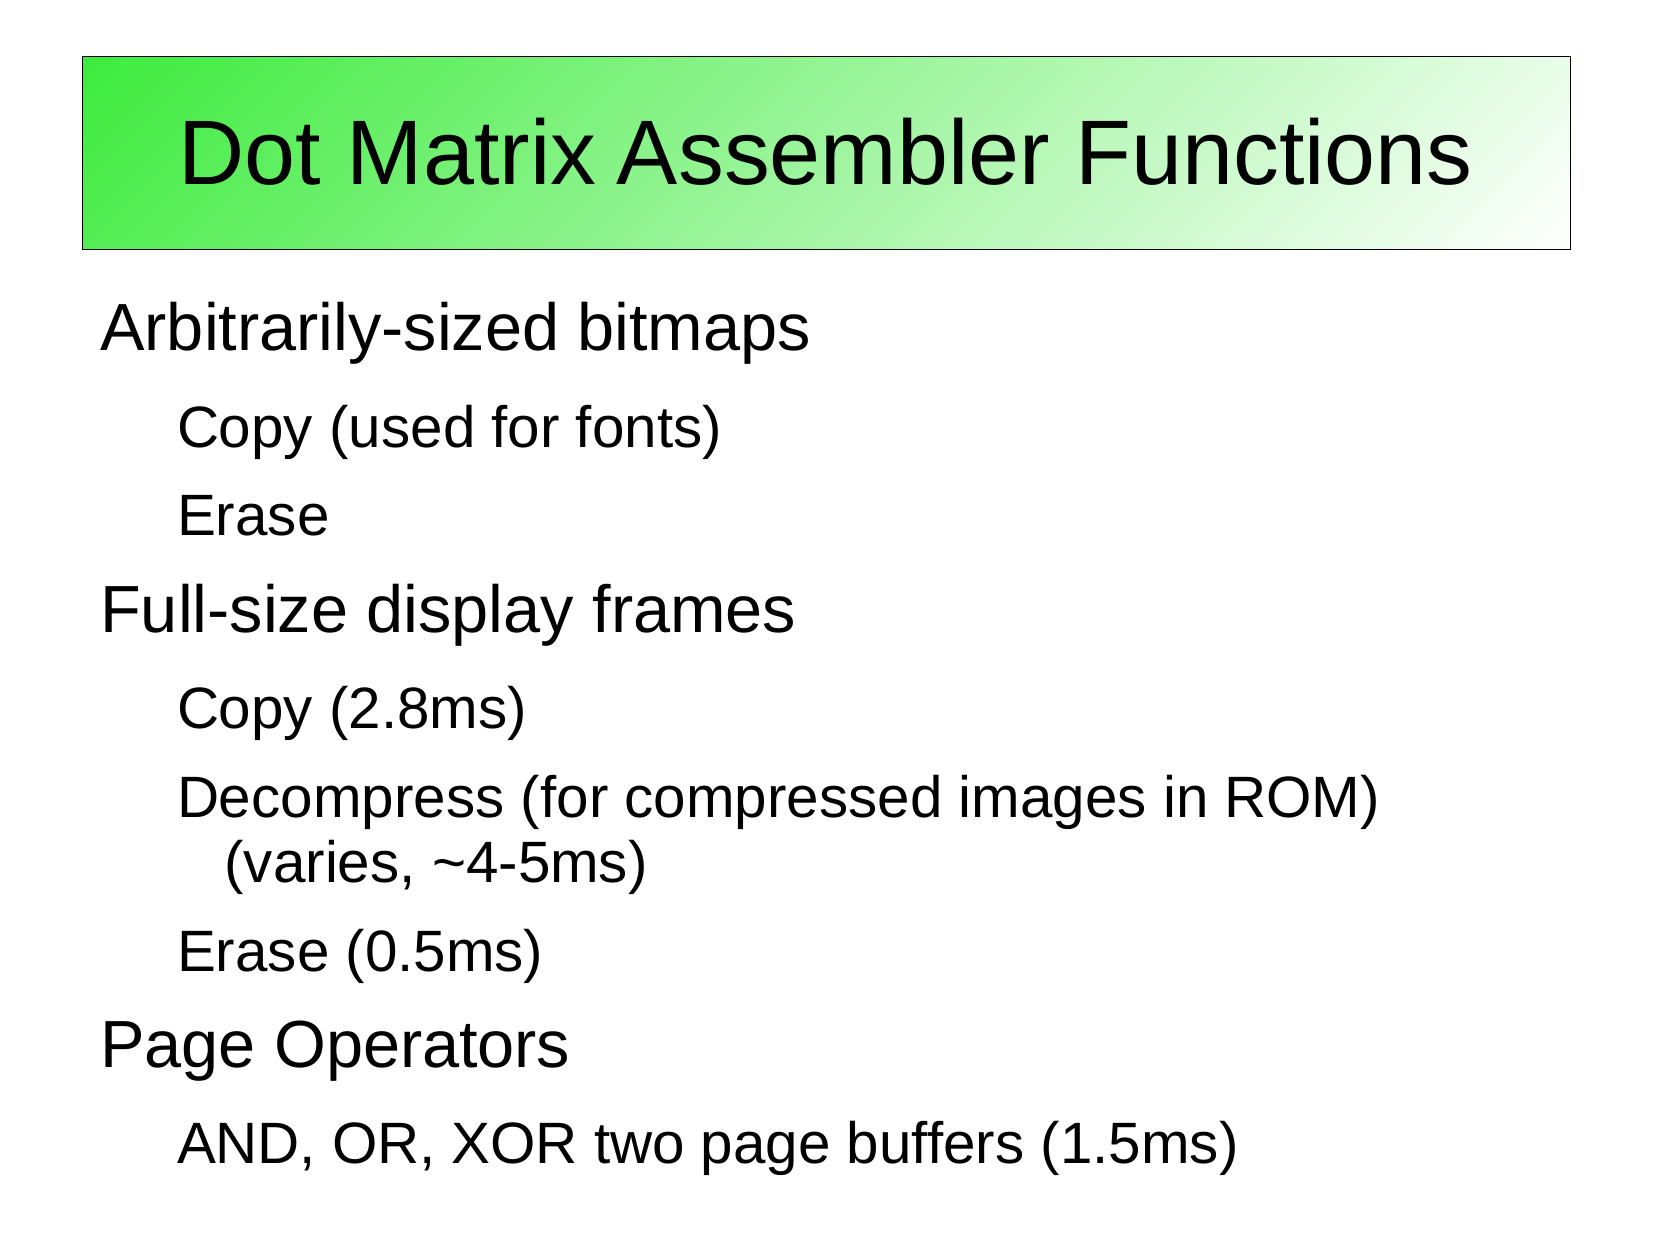

# Dot Matrix Assembler Functions
Arbitrarily-sized bitmaps
Copy (used for fonts)
Erase
Full-size display frames
Copy (2.8ms)
Decompress (for compressed images in ROM) (varies, ~4-5ms)
Erase (0.5ms)
Page Operators
AND, OR, XOR two page buffers (1.5ms)